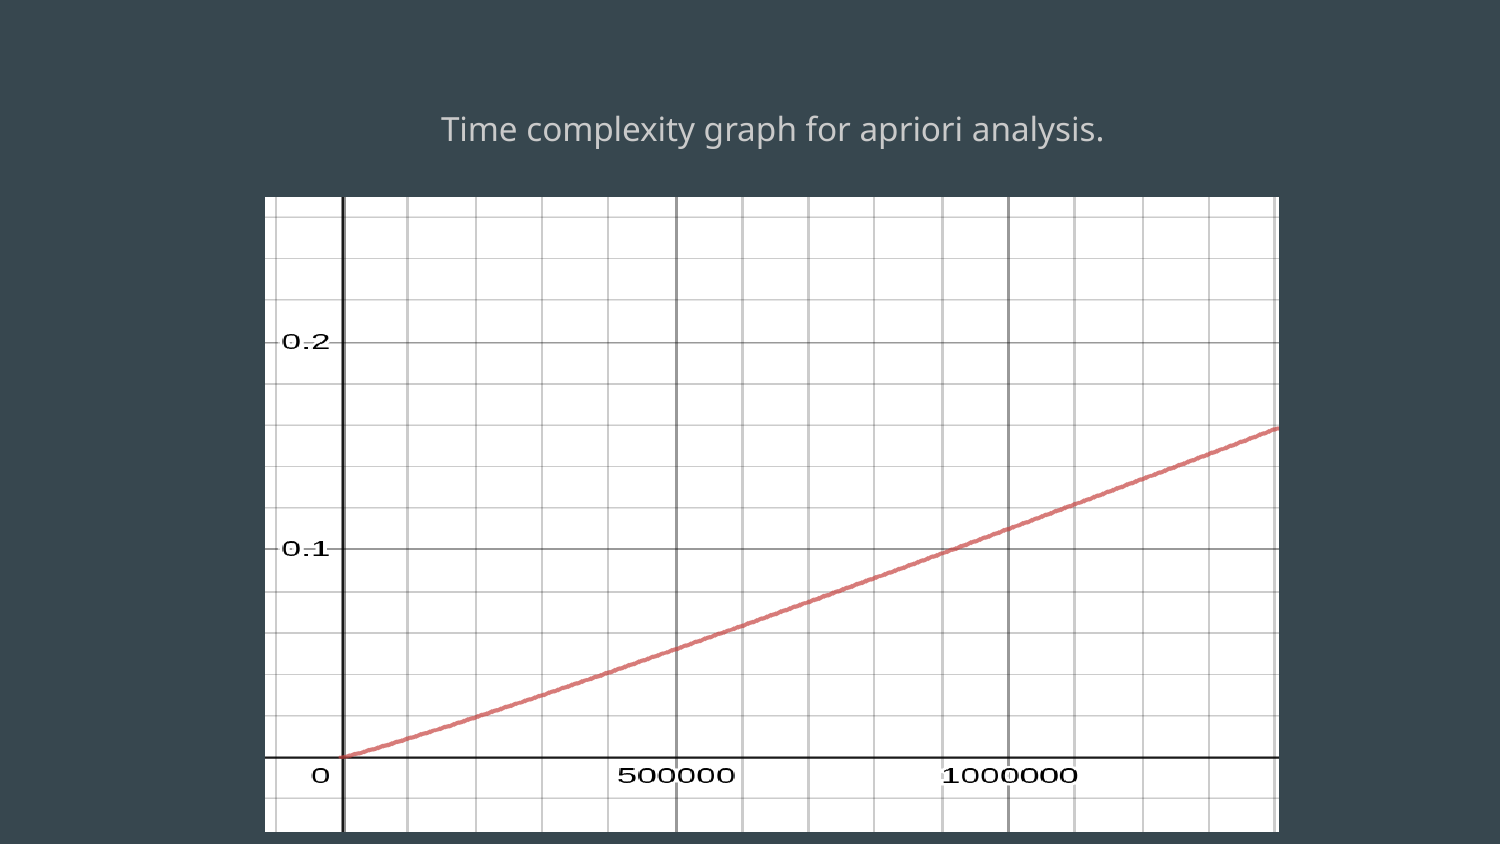

# Time complexity graph for apriori analysis.